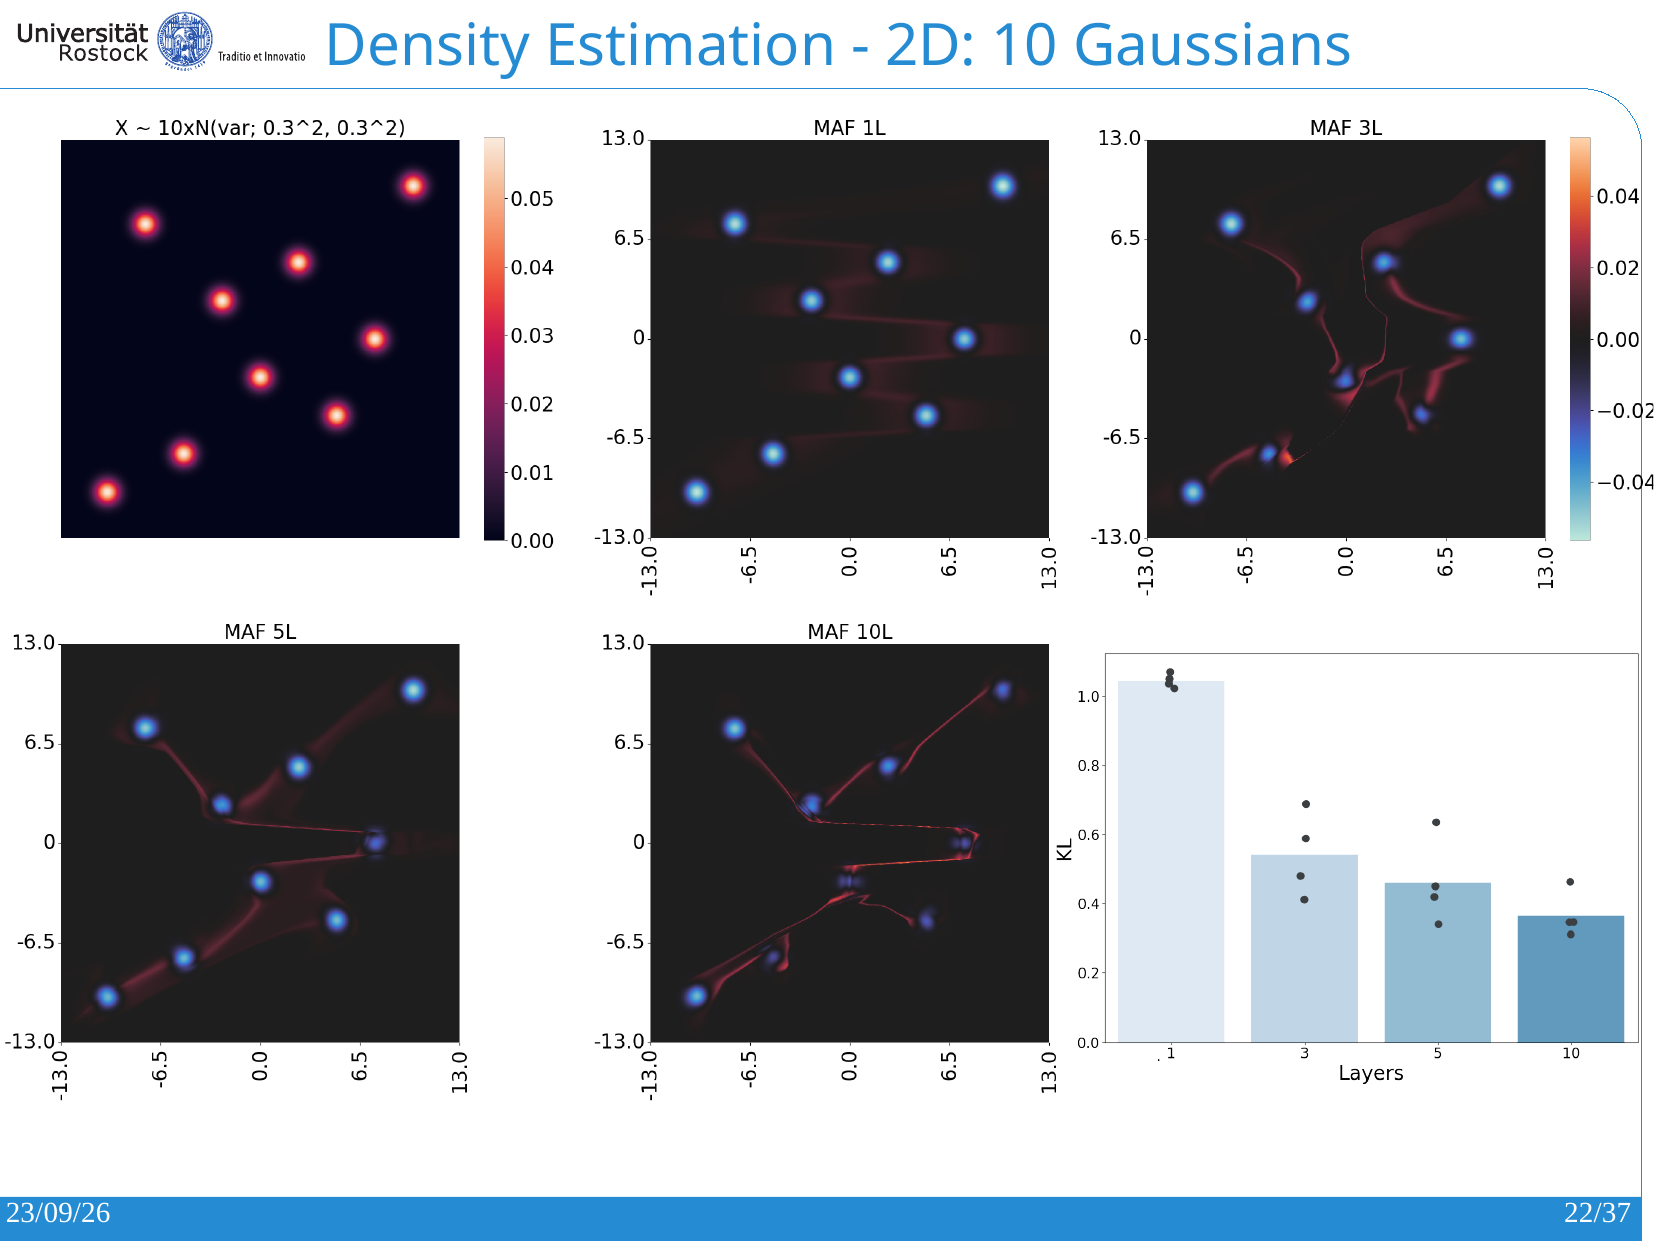

# Density Estimation - 2D: 10 Gaussians